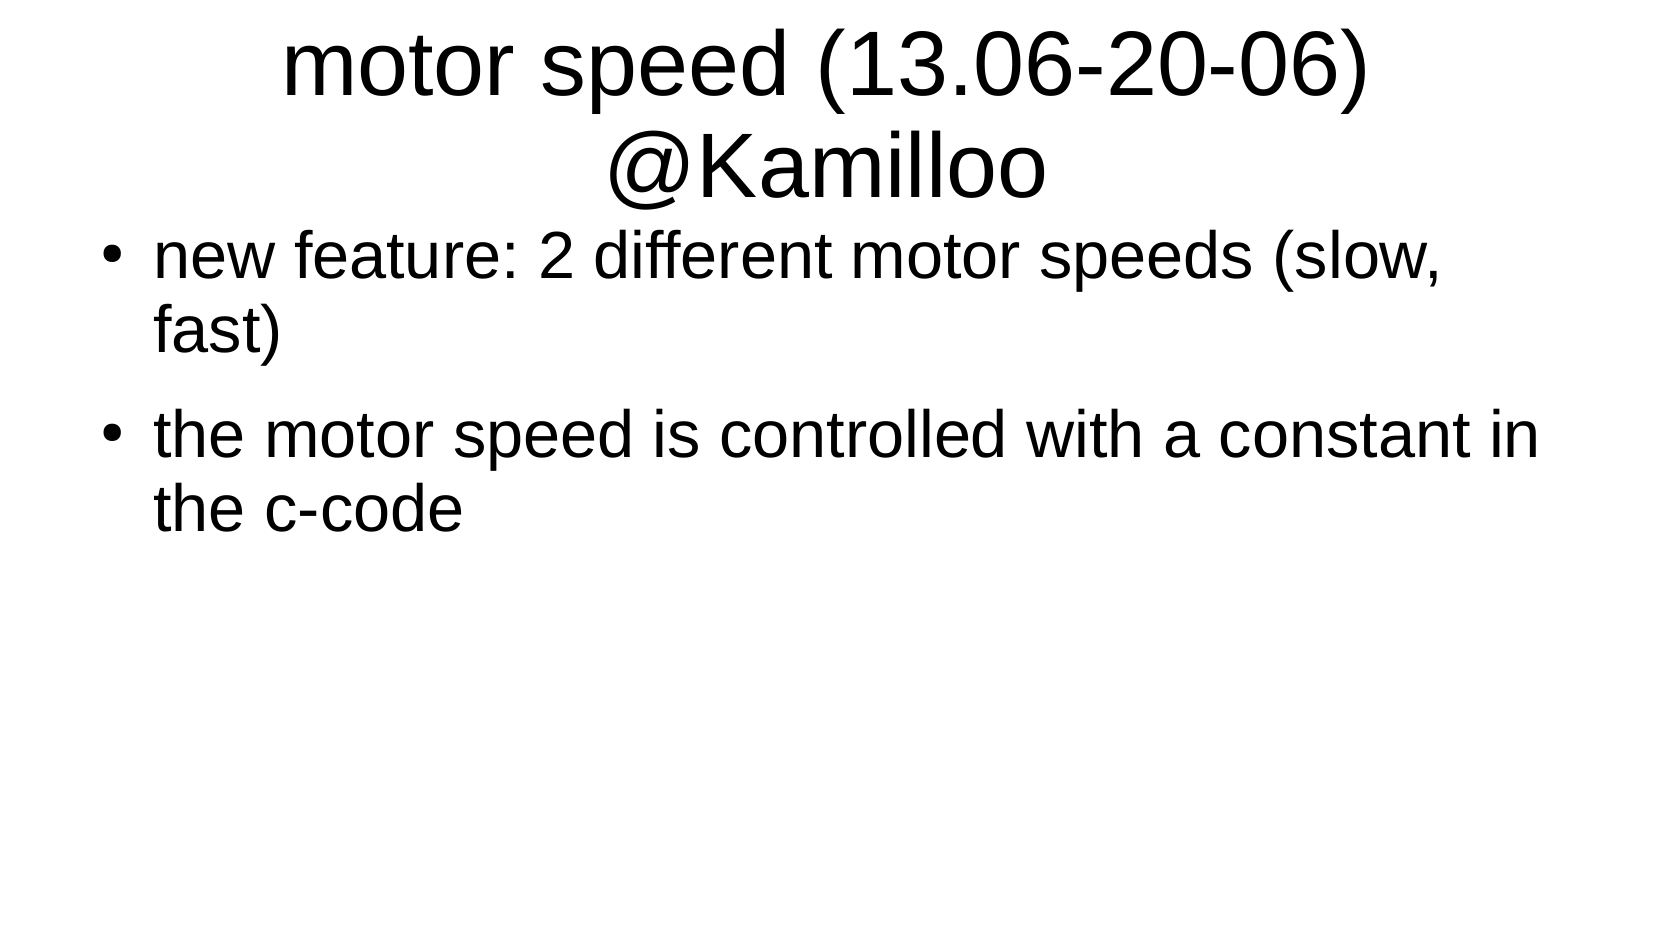

# motor speed (13.06-20-06) @Kamilloo
new feature: 2 different motor speeds (slow, fast)
the motor speed is controlled with a constant in the c-code